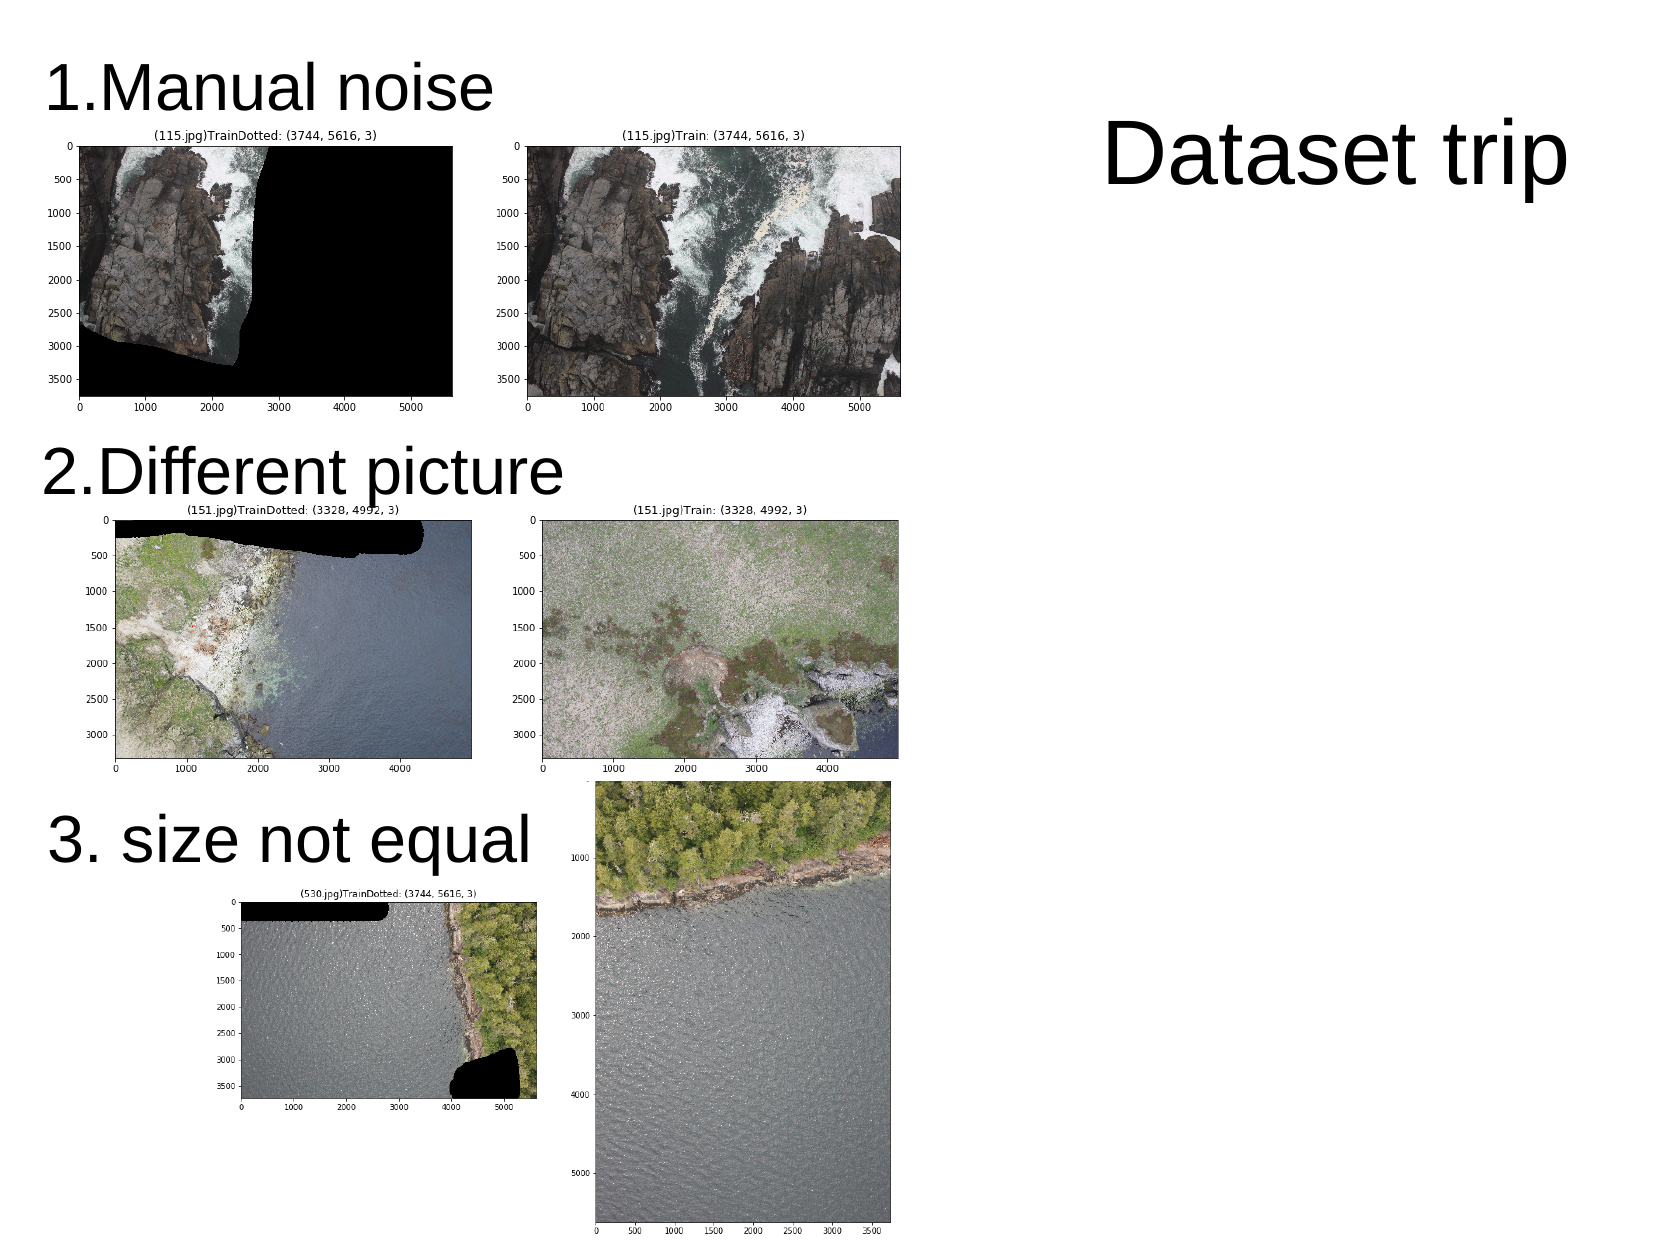

Manual noise
# Dataset trip
2.Different picture
3. size not equal